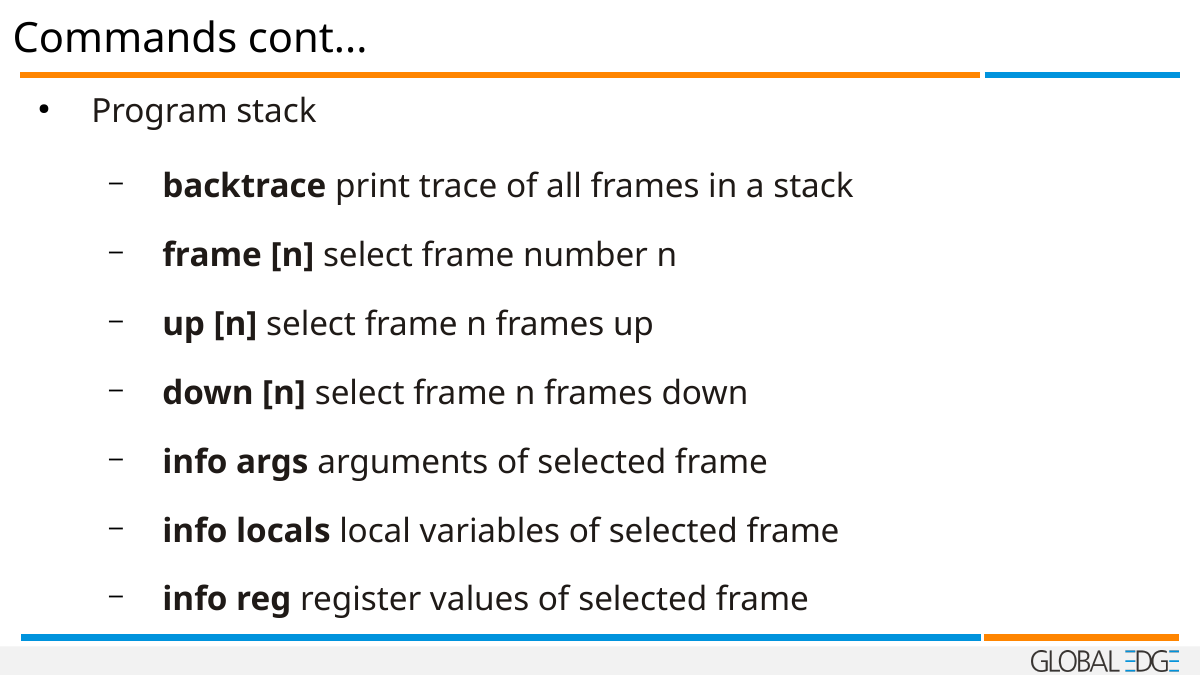

# Commands cont...
Program stack
backtrace print trace of all frames in a stack
frame [n] select frame number n
up [n] select frame n frames up
down [n] select frame n frames down
info args arguments of selected frame
info locals local variables of selected frame
info reg register values of selected frame